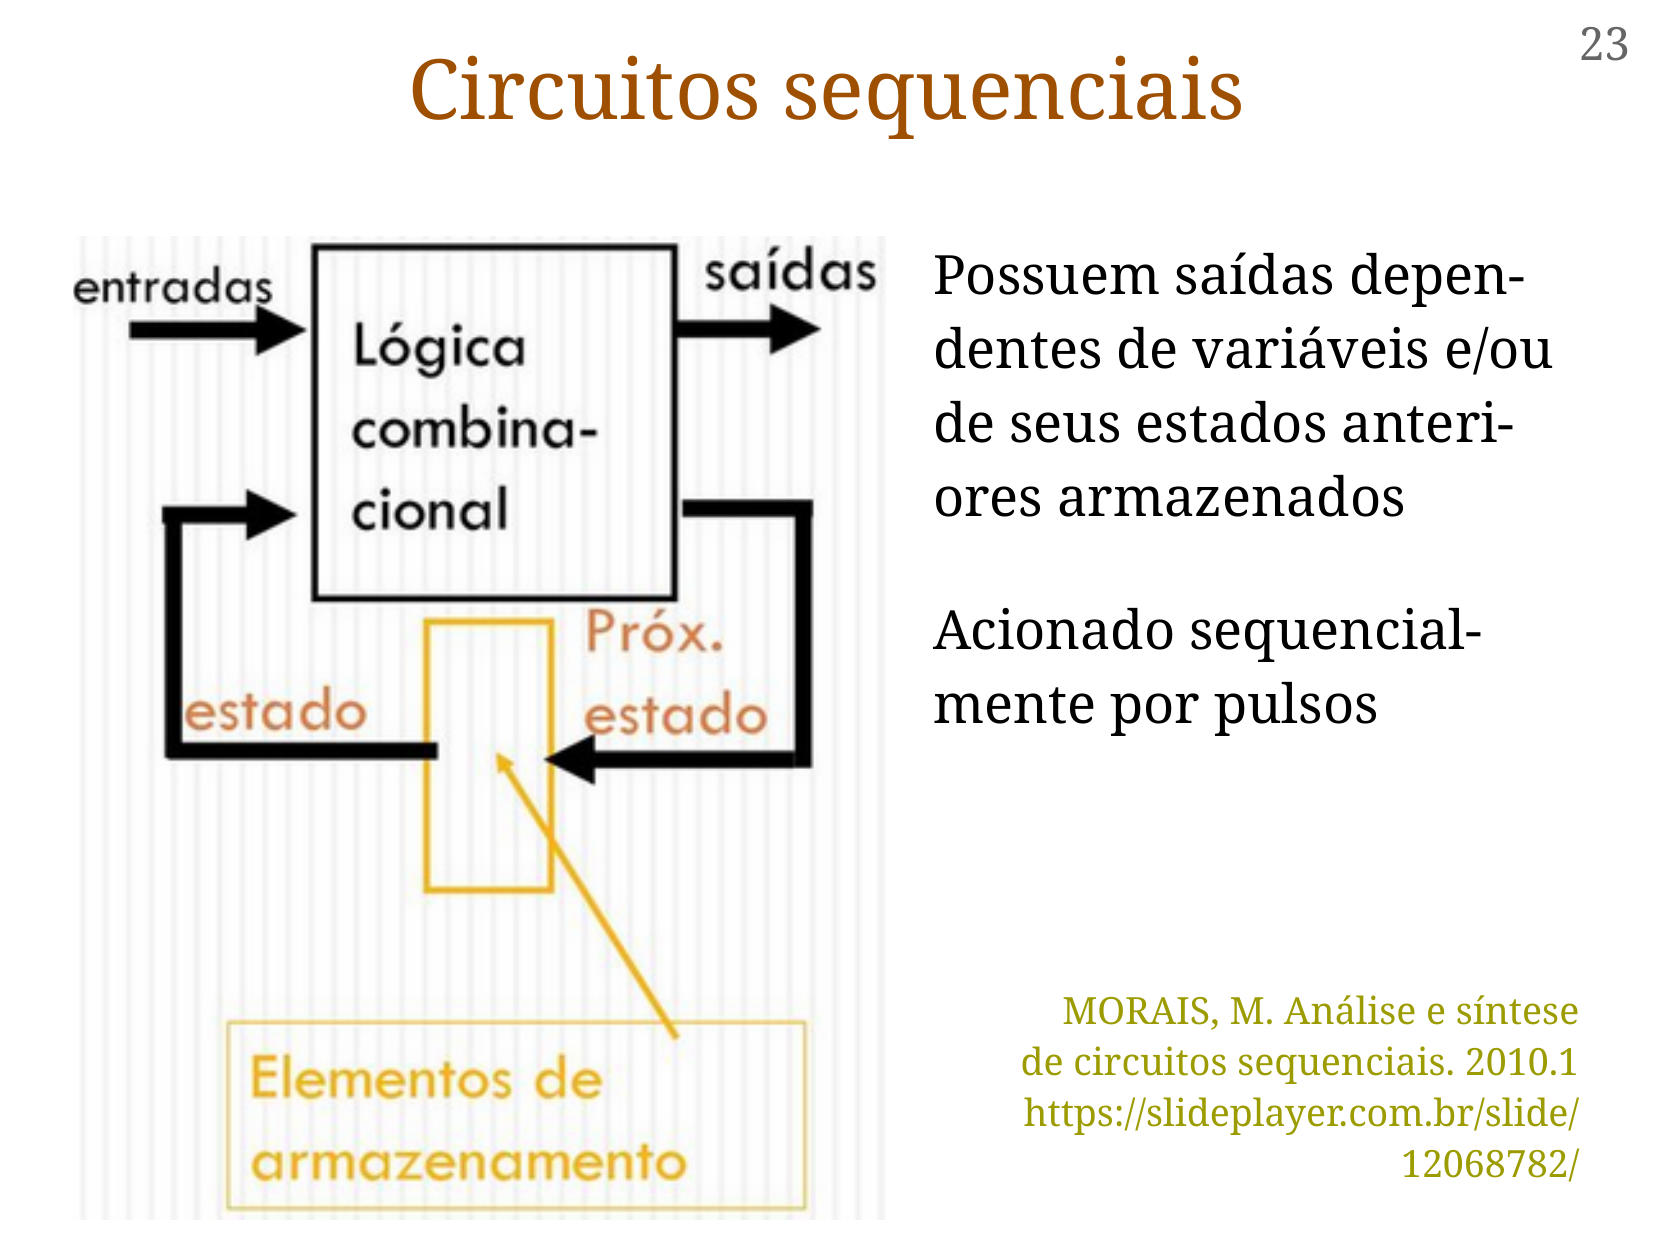

23
# Circuitos sequenciais
Possuem saídas depen-dentes de variáveis e/ou de seus estados anteri-ores armazenados
Acionado sequencial-mente por pulsos
MORAIS, M. Análise e síntese de circuitos sequenciais. 2010.1 https://slideplayer.com.br/slide/12068782/